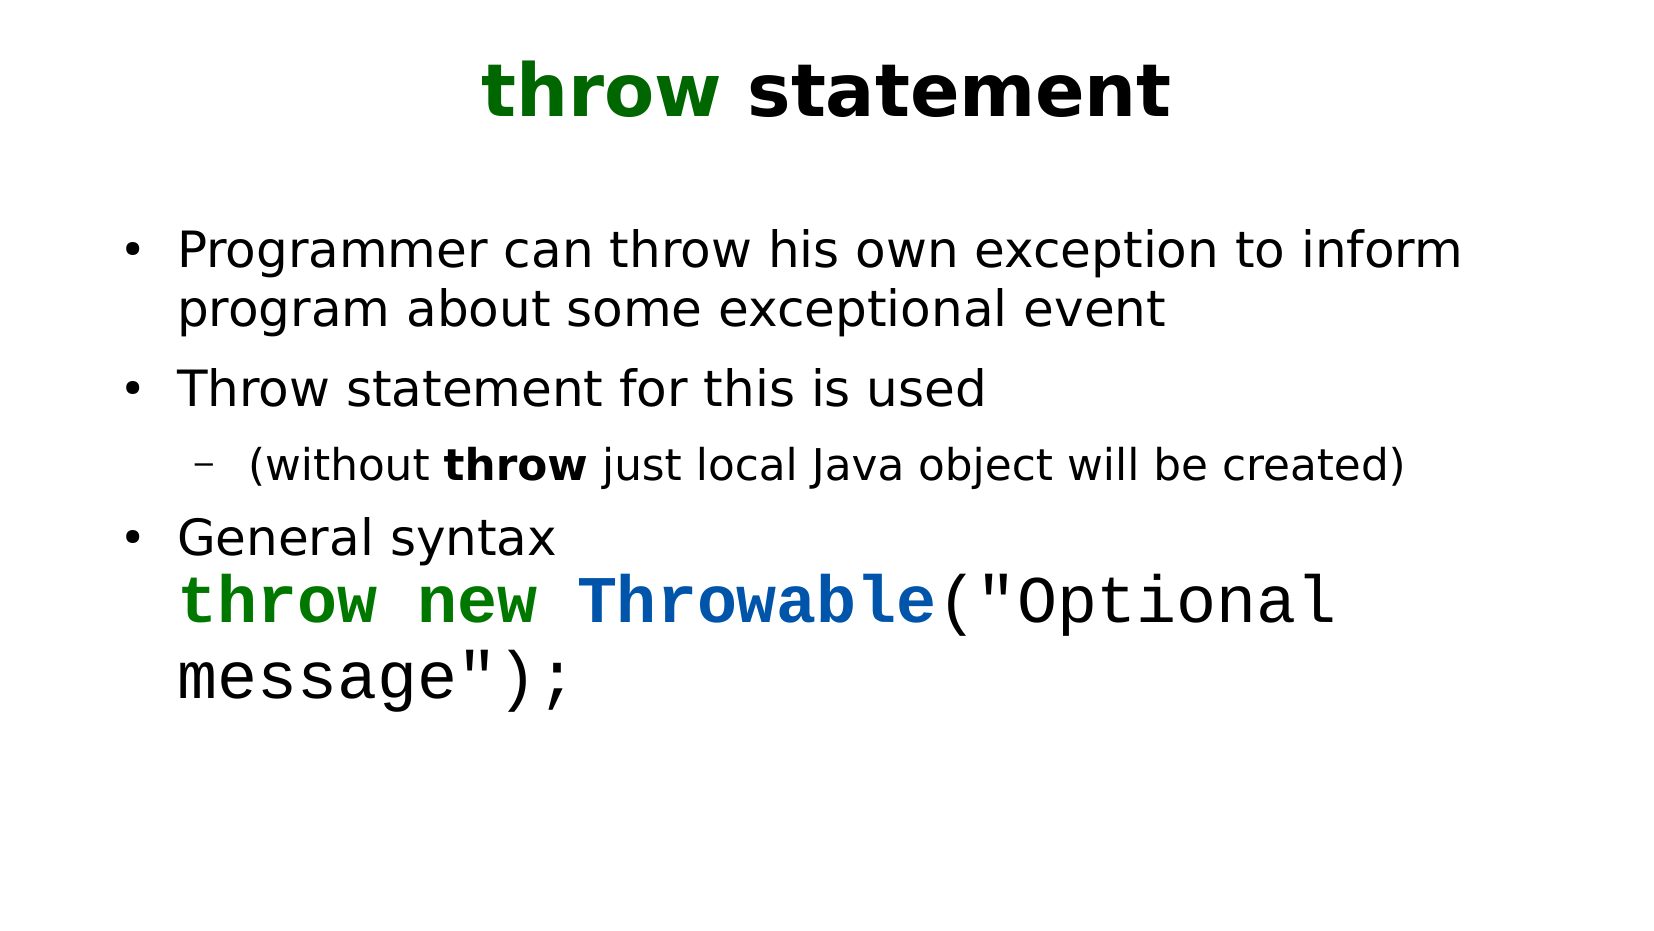

# throw statement
Programmer can throw his own exception to inform program about some exceptional event
Throw statement for this is used
(without throw just local Java object will be created)
General syntax
throw new Throwable("Optional message");